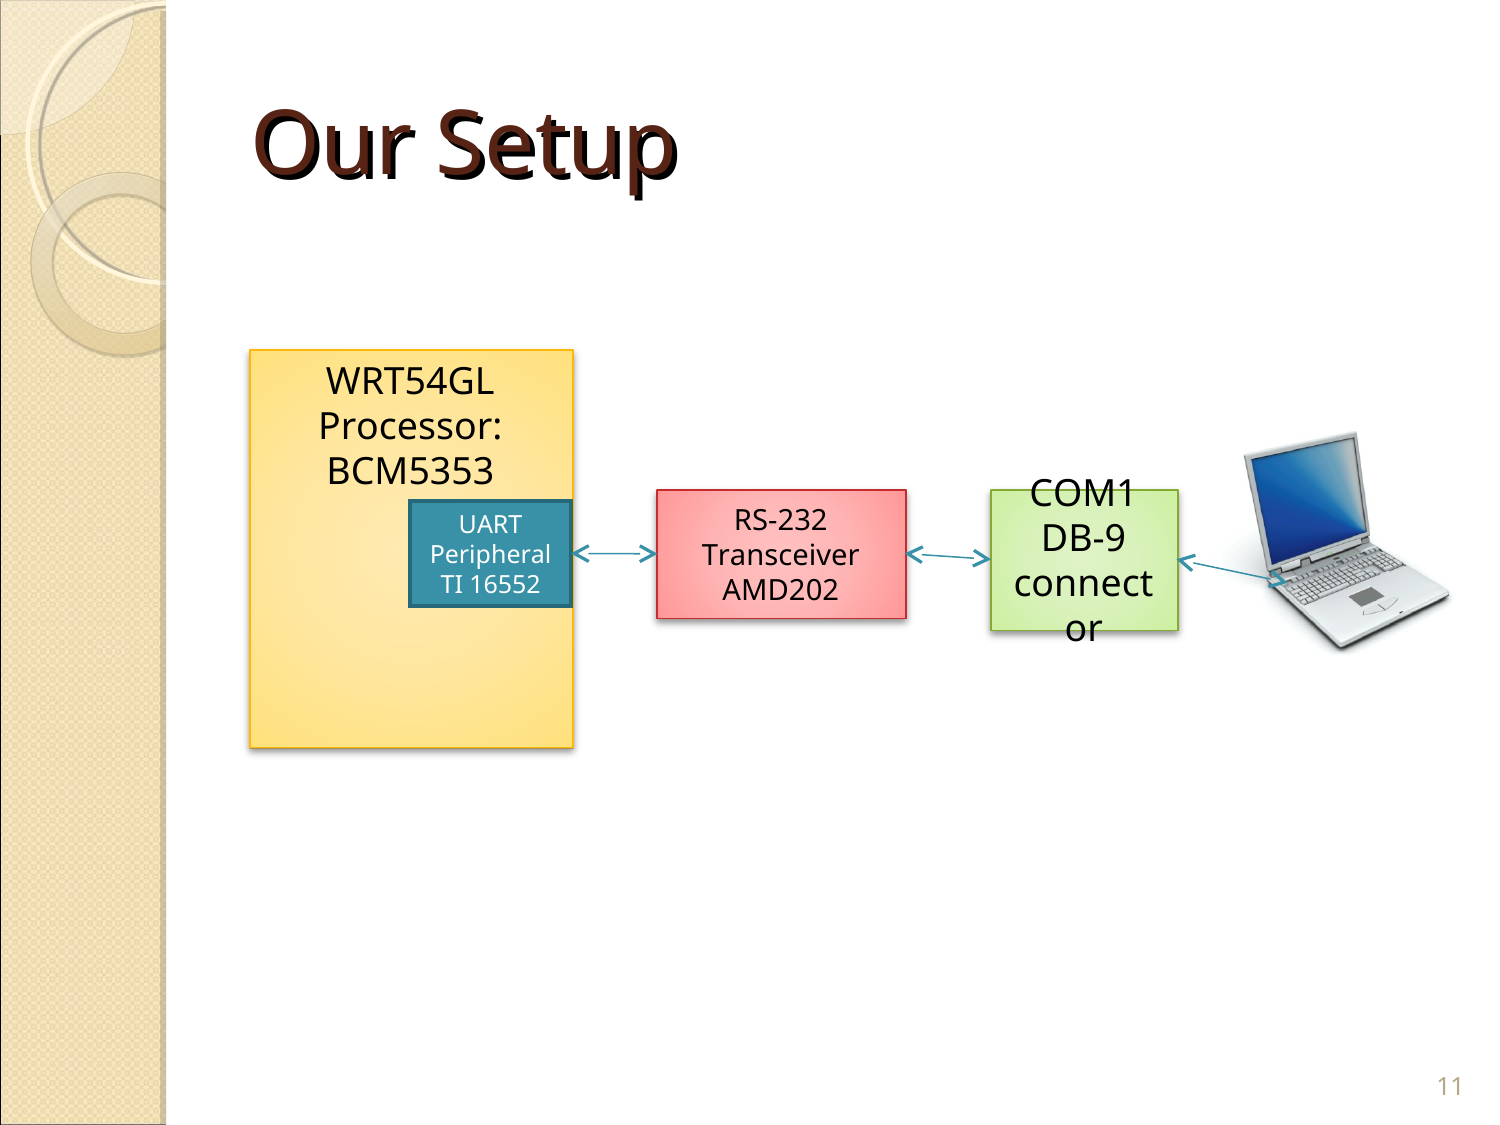

# Our Setup
WRT54GL
Processor:
BCM5353
COM1
DB-9
connector
RS-232
Transceiver
AMD202
UART
Peripheral
TI 16552